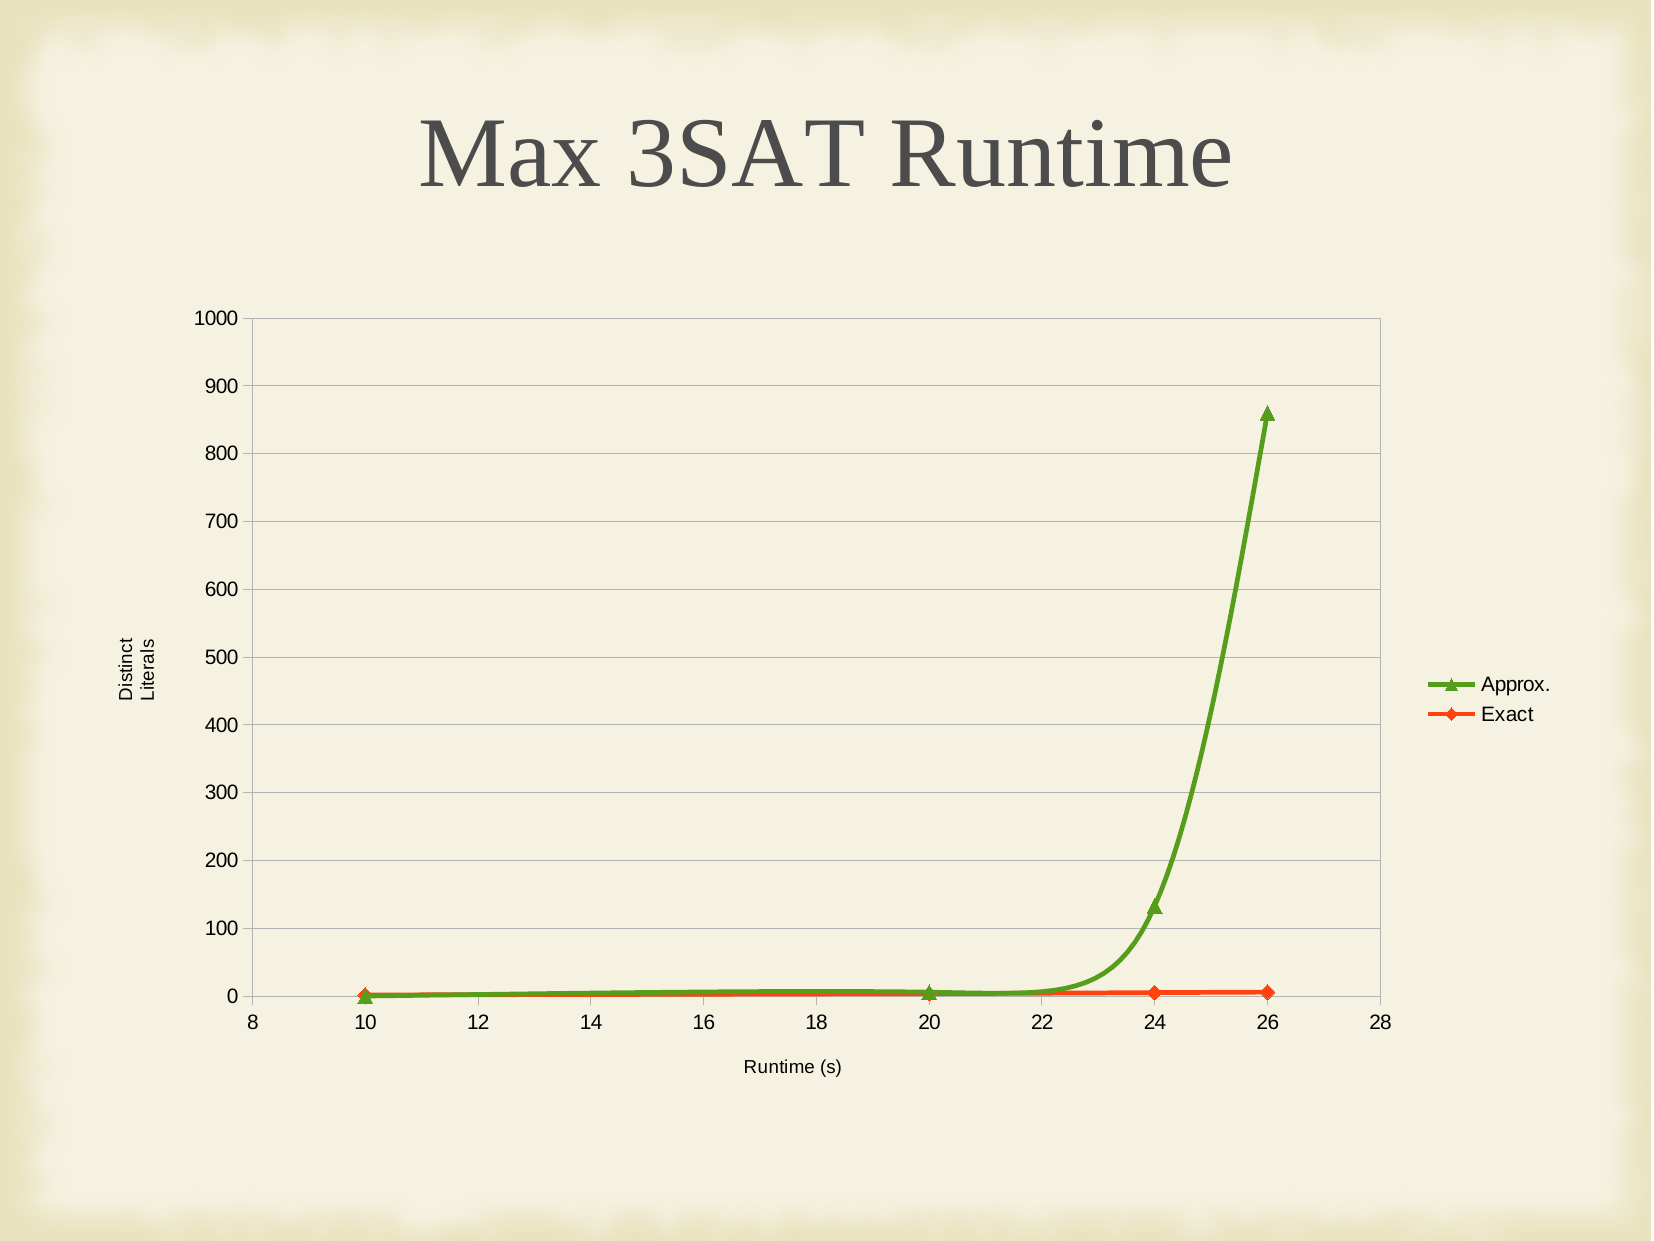

# Max 3SAT Runtime
### Chart
| Category | Approx. | Exact |
|---|---|---|